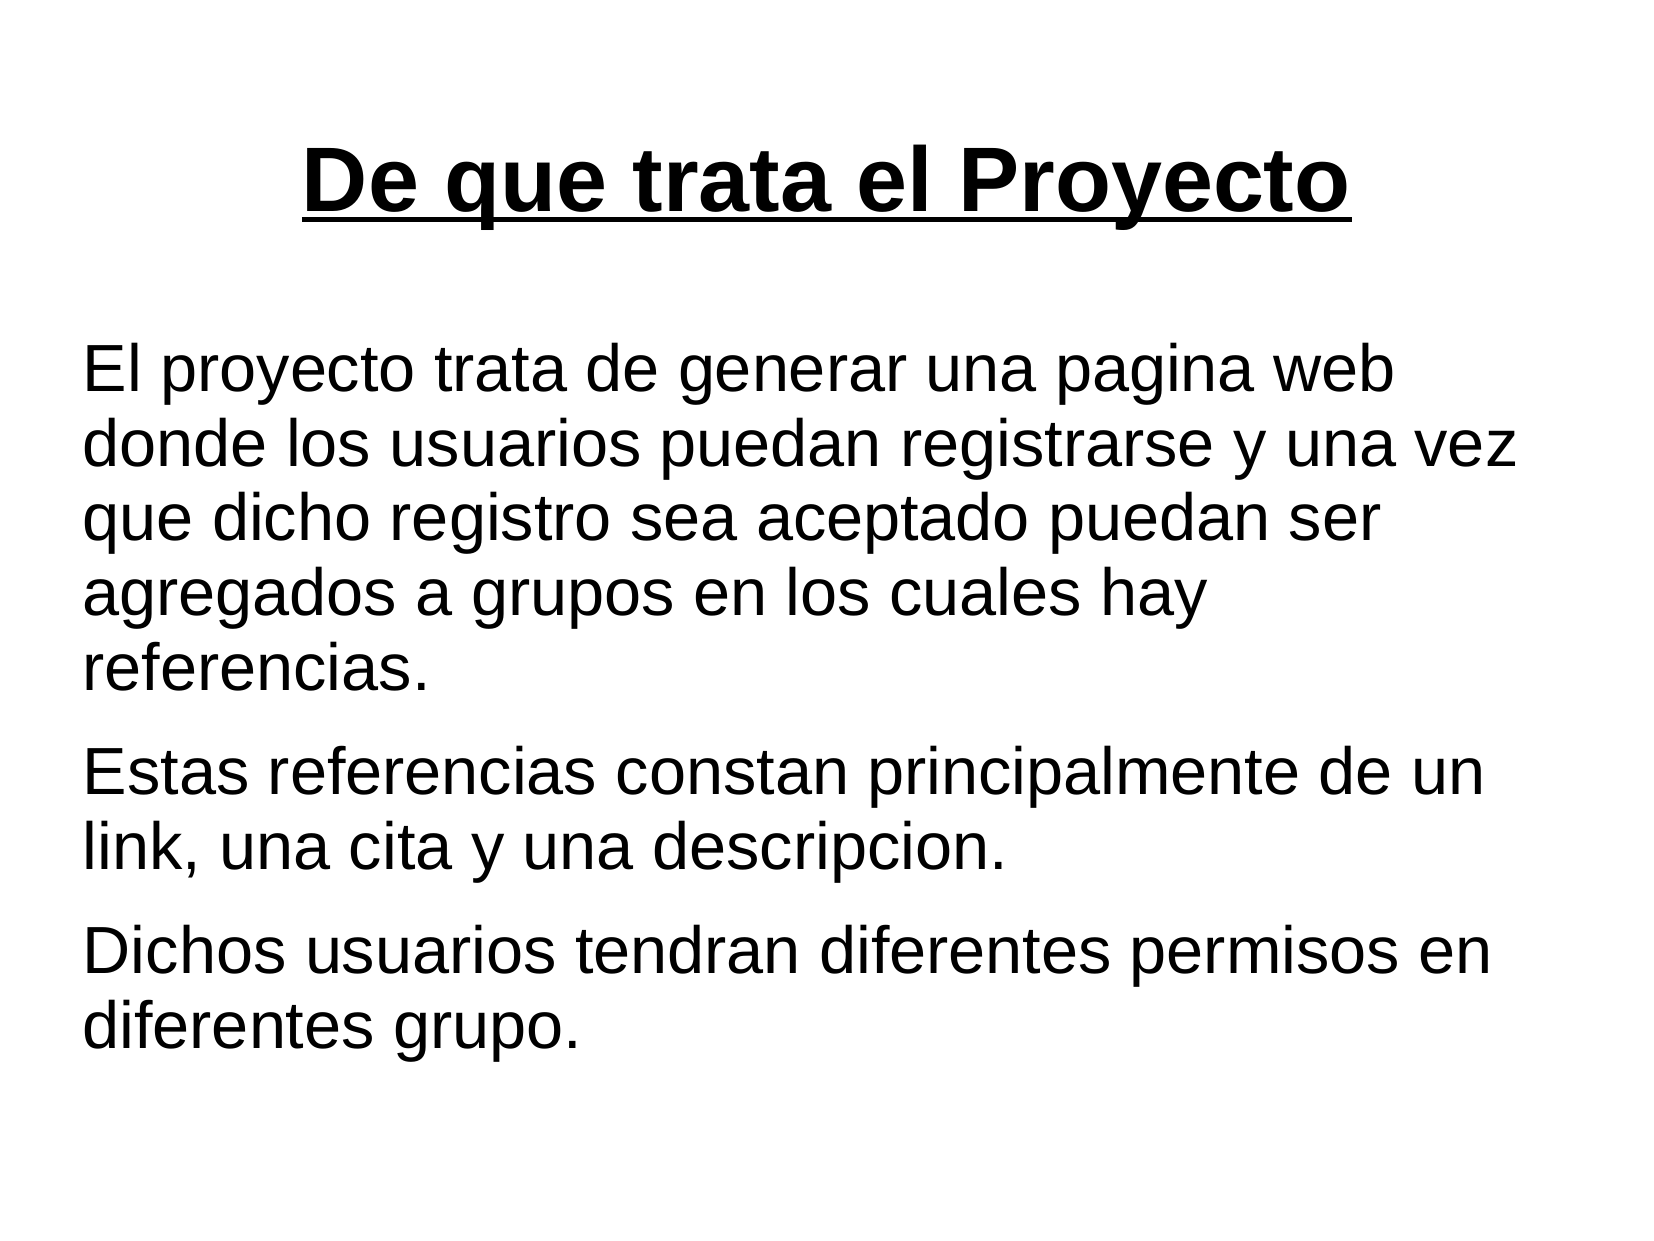

# De que trata el Proyecto
El proyecto trata de generar una pagina web donde los usuarios puedan registrarse y una vez que dicho registro sea aceptado puedan ser agregados a grupos en los cuales hay referencias.
Estas referencias constan principalmente de un link, una cita y una descripcion.
Dichos usuarios tendran diferentes permisos en diferentes grupo.